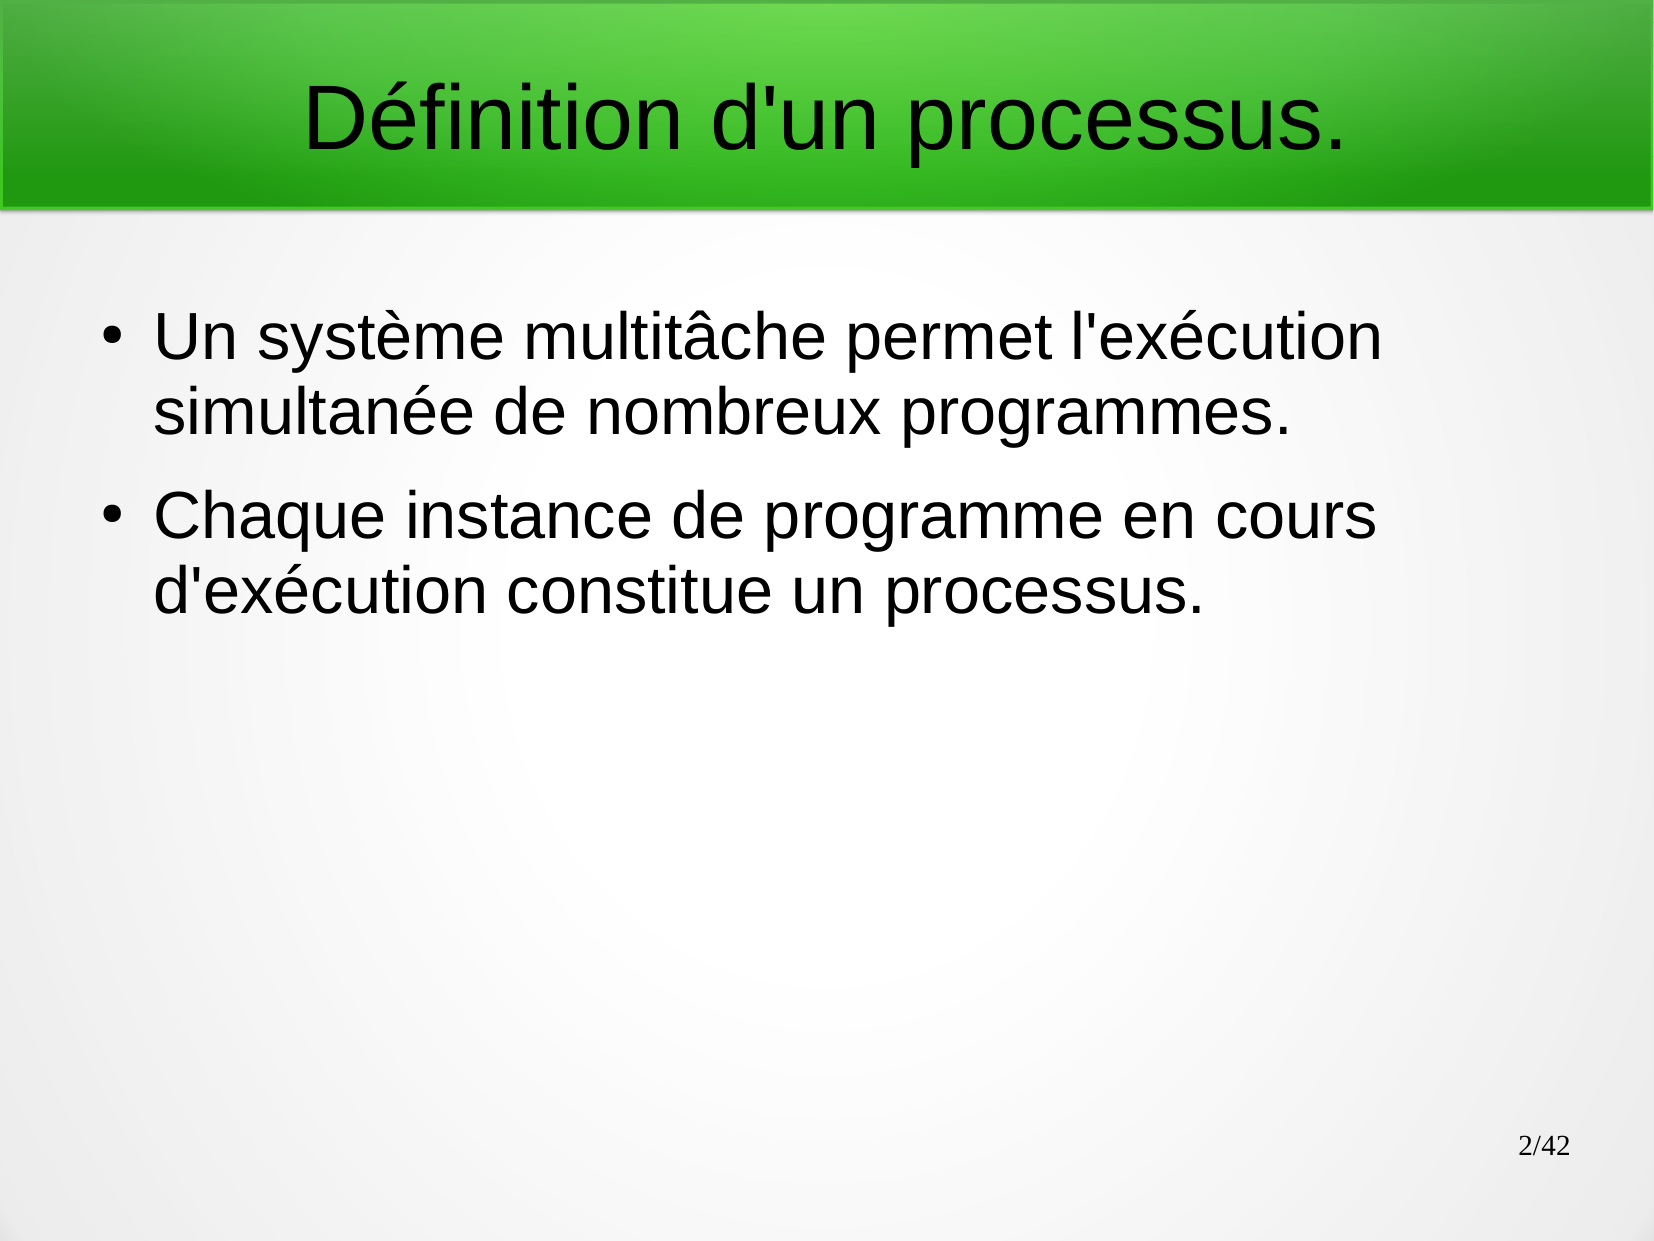

# Définition d'un processus.
Un système multitâche permet l'exécution simultanée de nombreux programmes.
Chaque instance de programme en cours d'exécution constitue un processus.
2